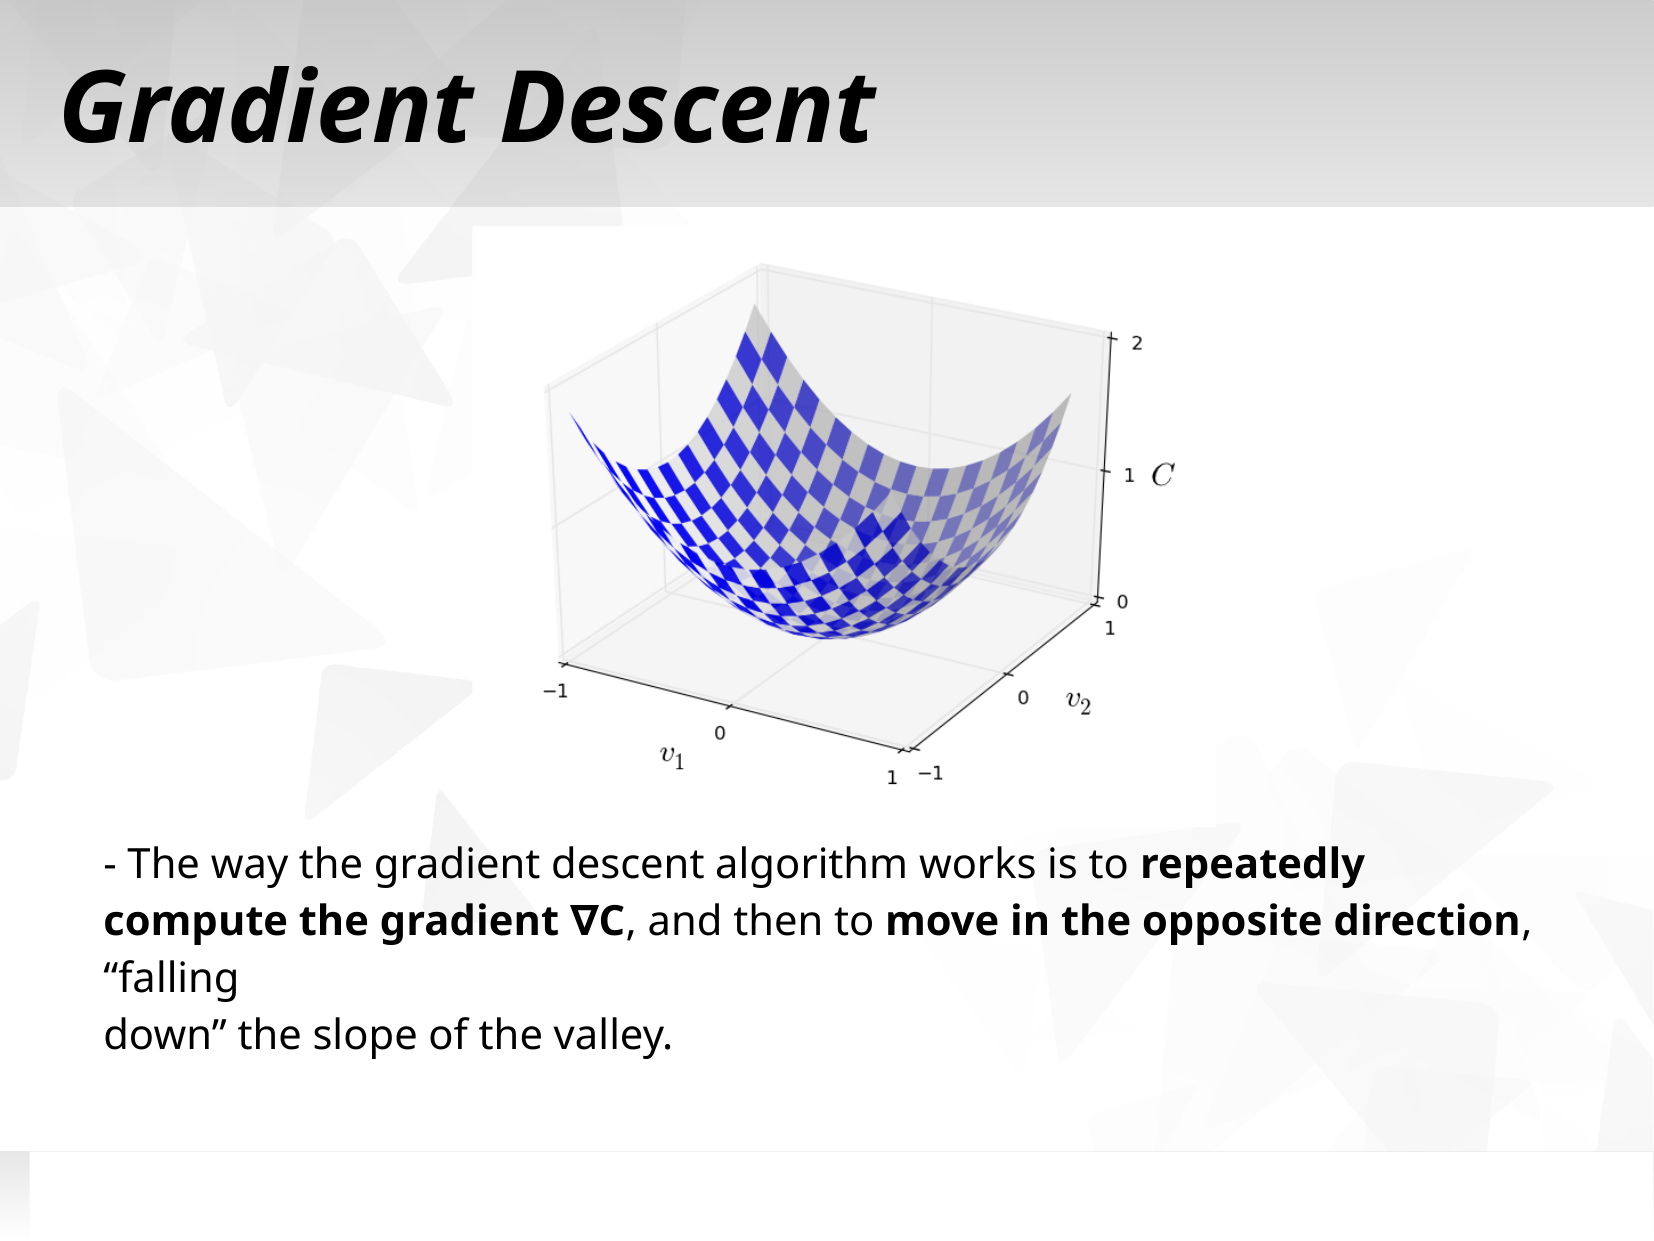

# Gradient Descent
- The way the gradient descent algorithm works is to repeatedly
compute the gradient ∇C, and then to move in the opposite direction, “falling
down” the slope of the valley.
6
LibreOffice Productivity Suite